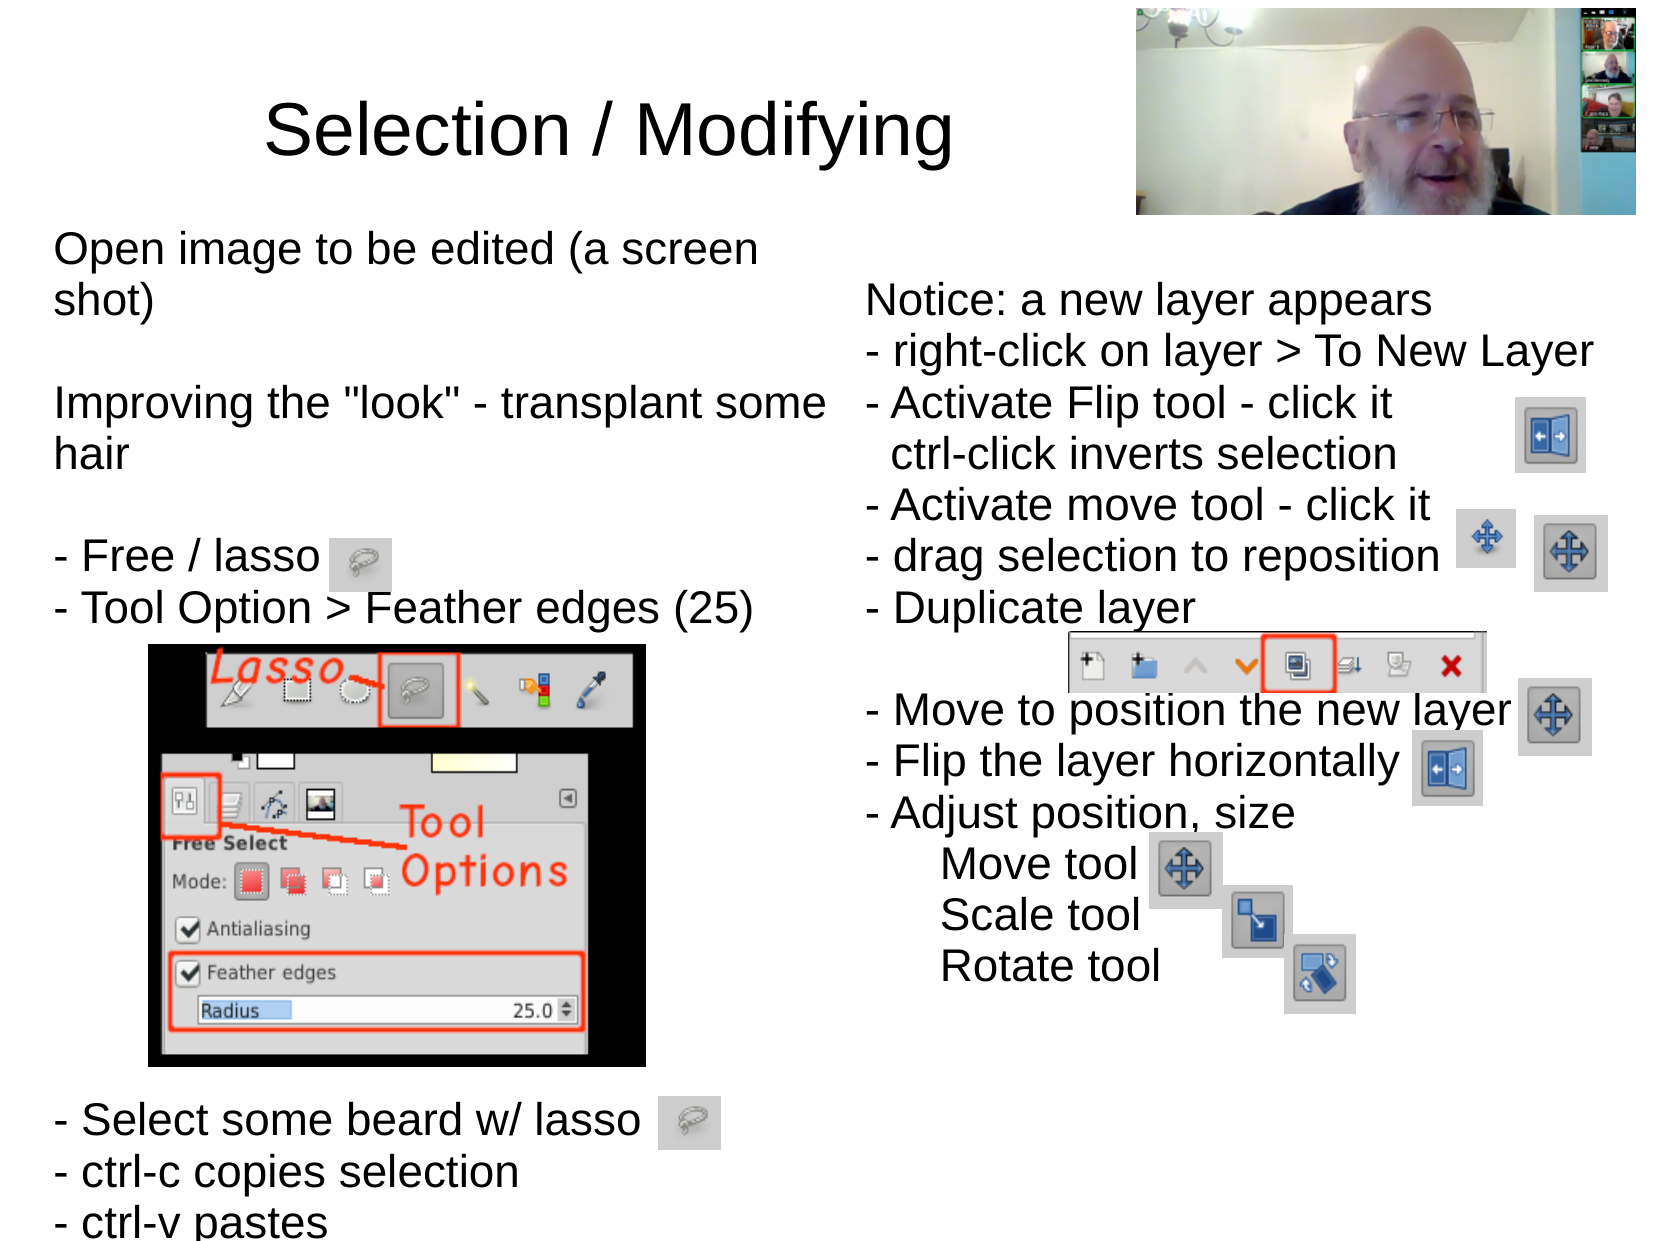

# Selection / Modifying
| Open image to be edited (a screen shot) Improving the "look" - transplant some hair - Free / lasso - Tool Option > Feather edges (25) - Select some beard w/ lasso - ctrl-c copies selection - ctrl-v pastes | Notice: a new layer appears - right-click on layer > To New Layer - Activate Flip tool - click it ctrl-click inverts selection - Activate move tool - click it - drag selection to reposition - Duplicate layer - Move to position the new layer - Flip the layer horizontally - Adjust position, size Move tool Scale tool Rotate tool |
| --- | --- |
44
selections.vignette.xcf